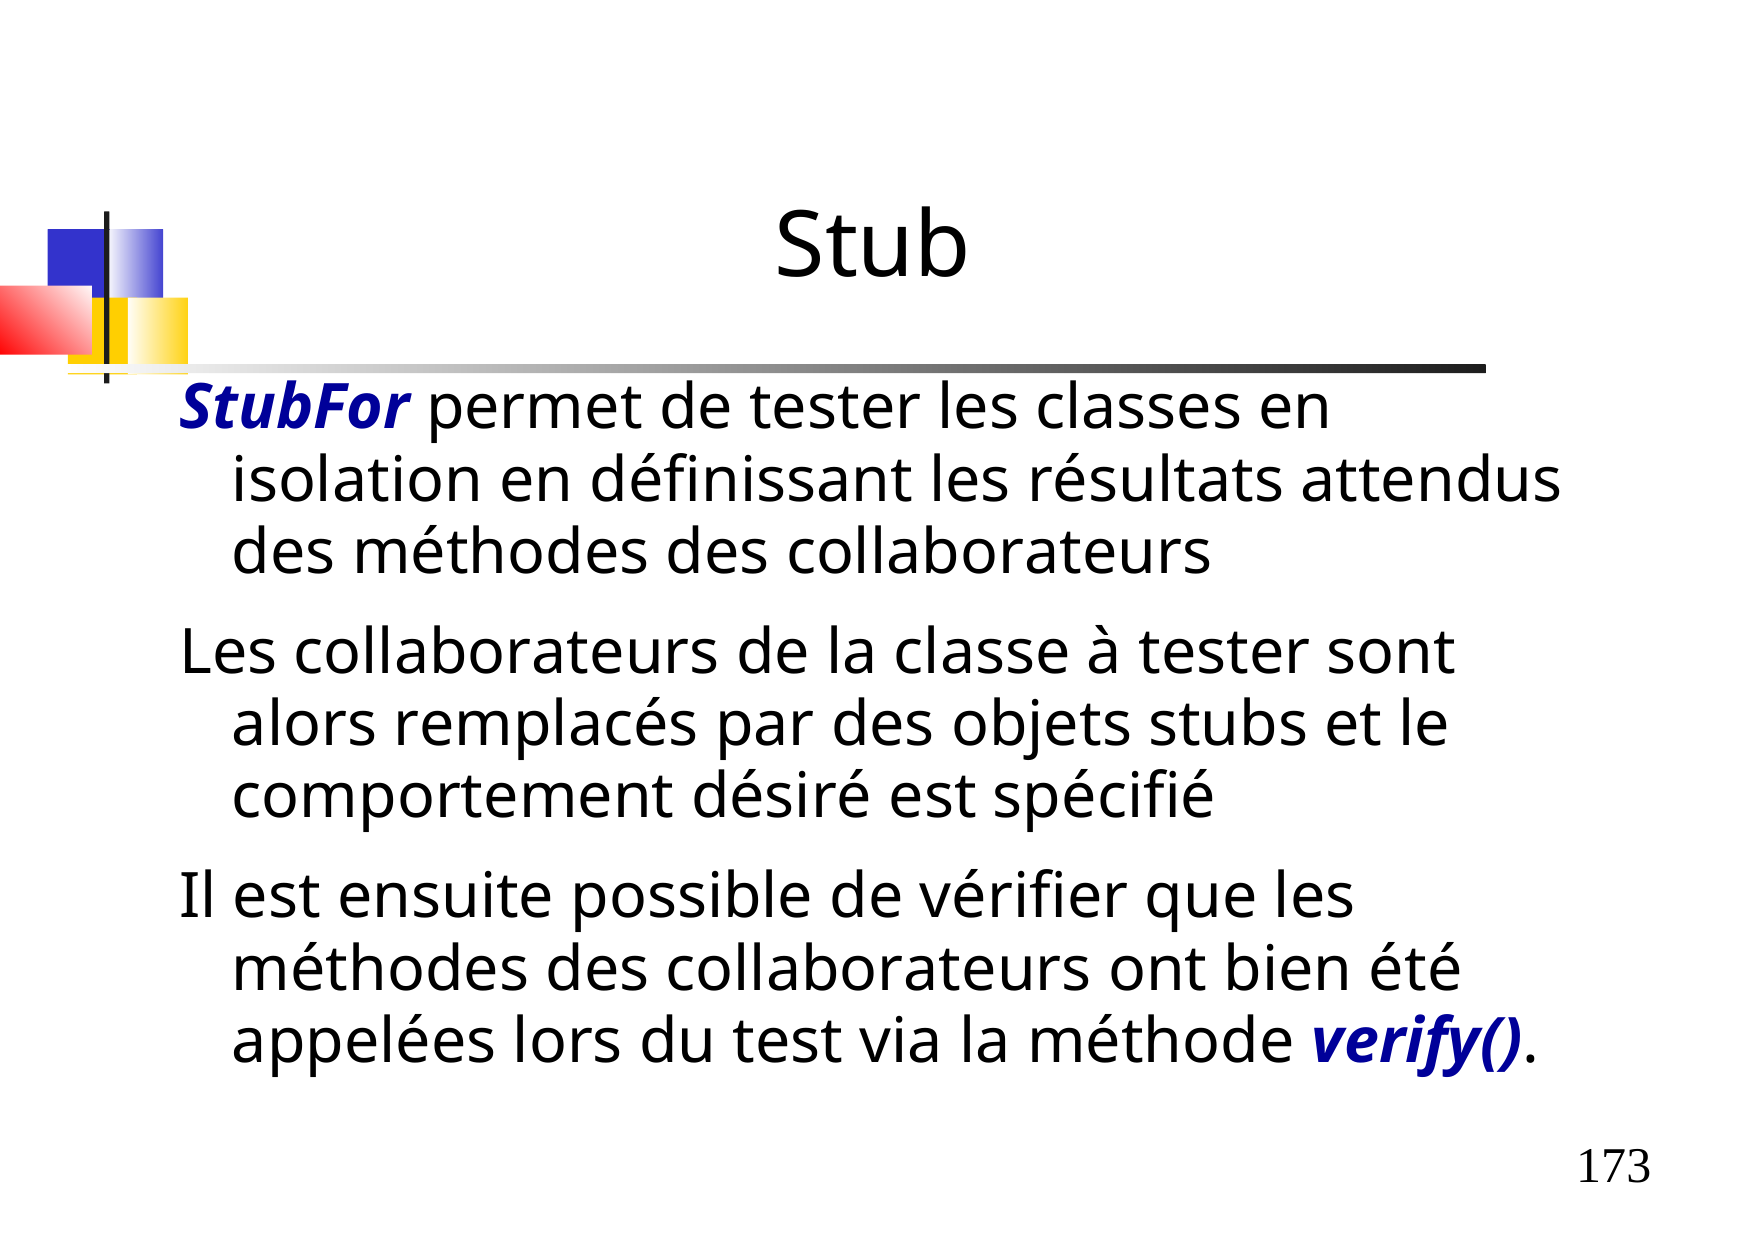

# Stub
StubFor permet de tester les classes en isolation en définissant les résultats attendus des méthodes des collaborateurs
Les collaborateurs de la classe à tester sont alors remplacés par des objets stubs et le comportement désiré est spécifié
Il est ensuite possible de vérifier que les méthodes des collaborateurs ont bien été appelées lors du test via la méthode verify().